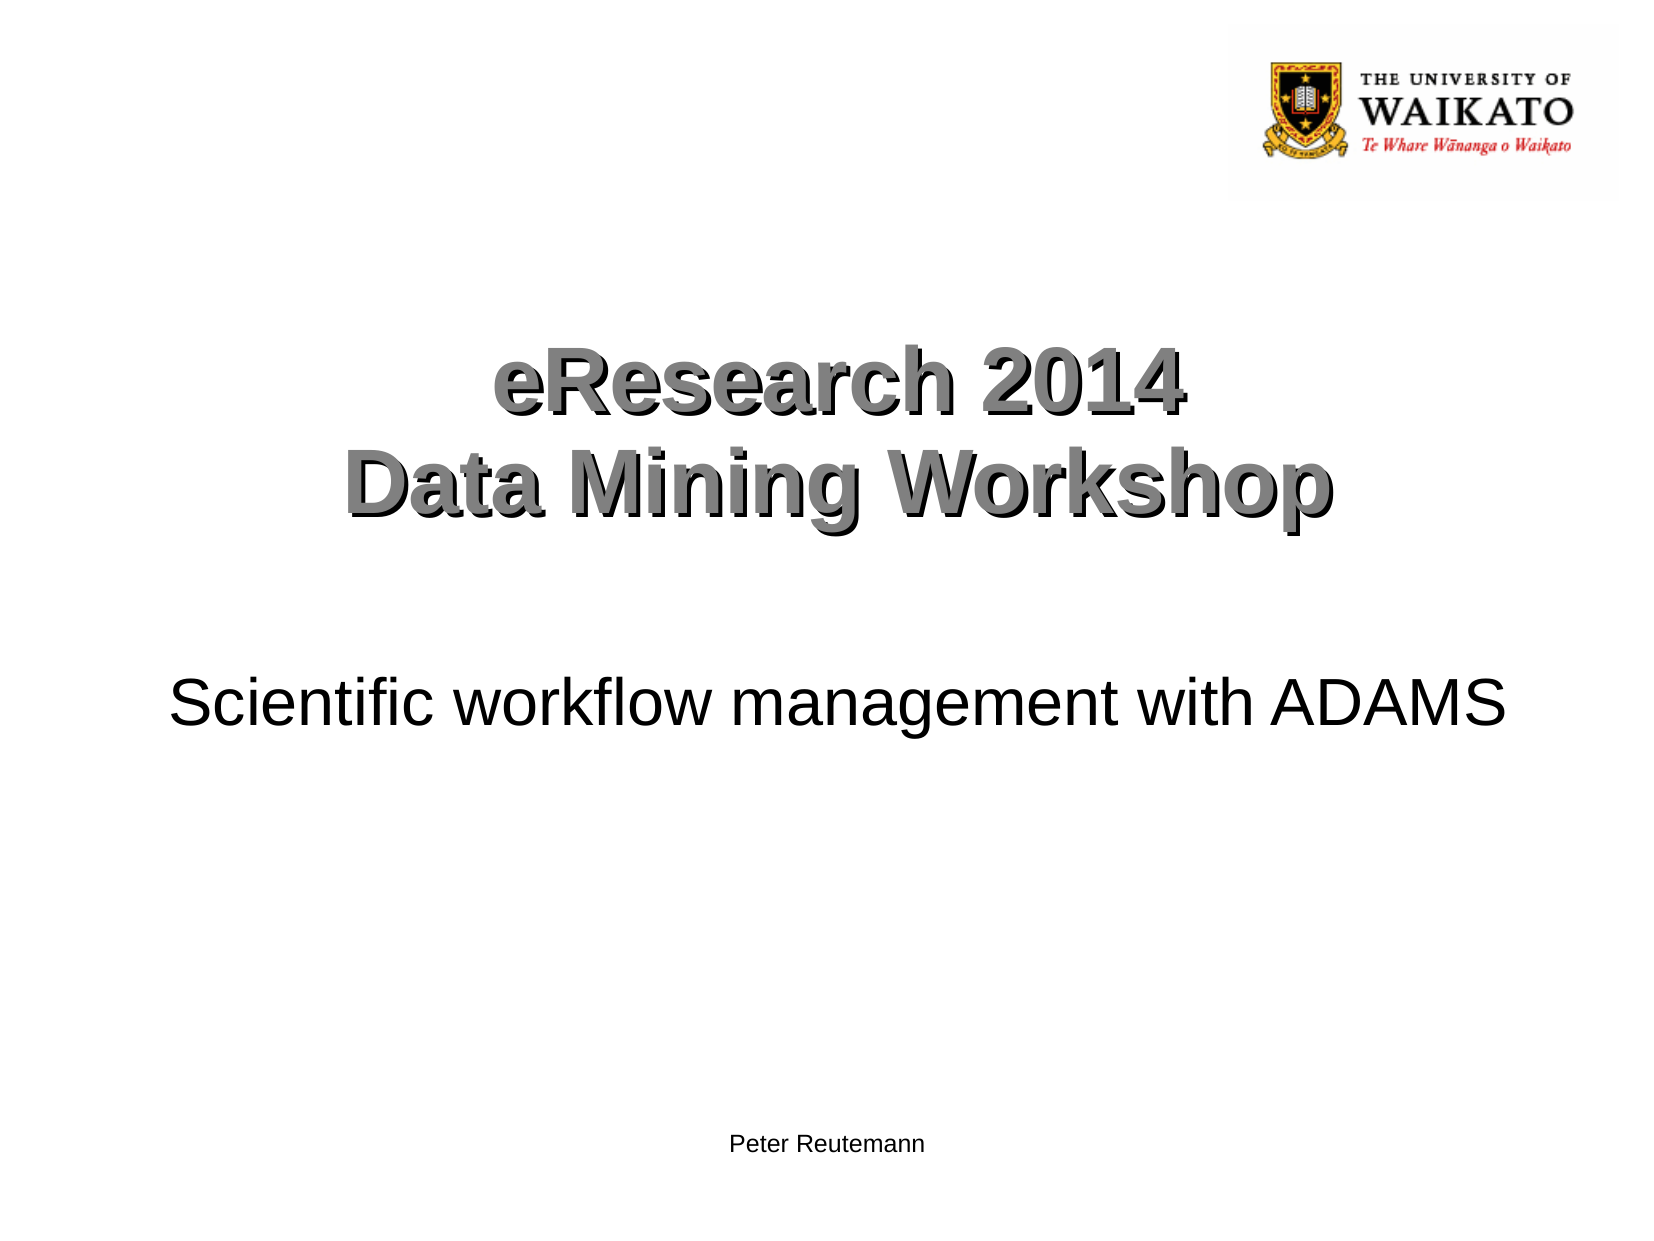

# eResearch 2014 Data Mining Workshop
Scientific workflow management with ADAMS
Peter Reutemann